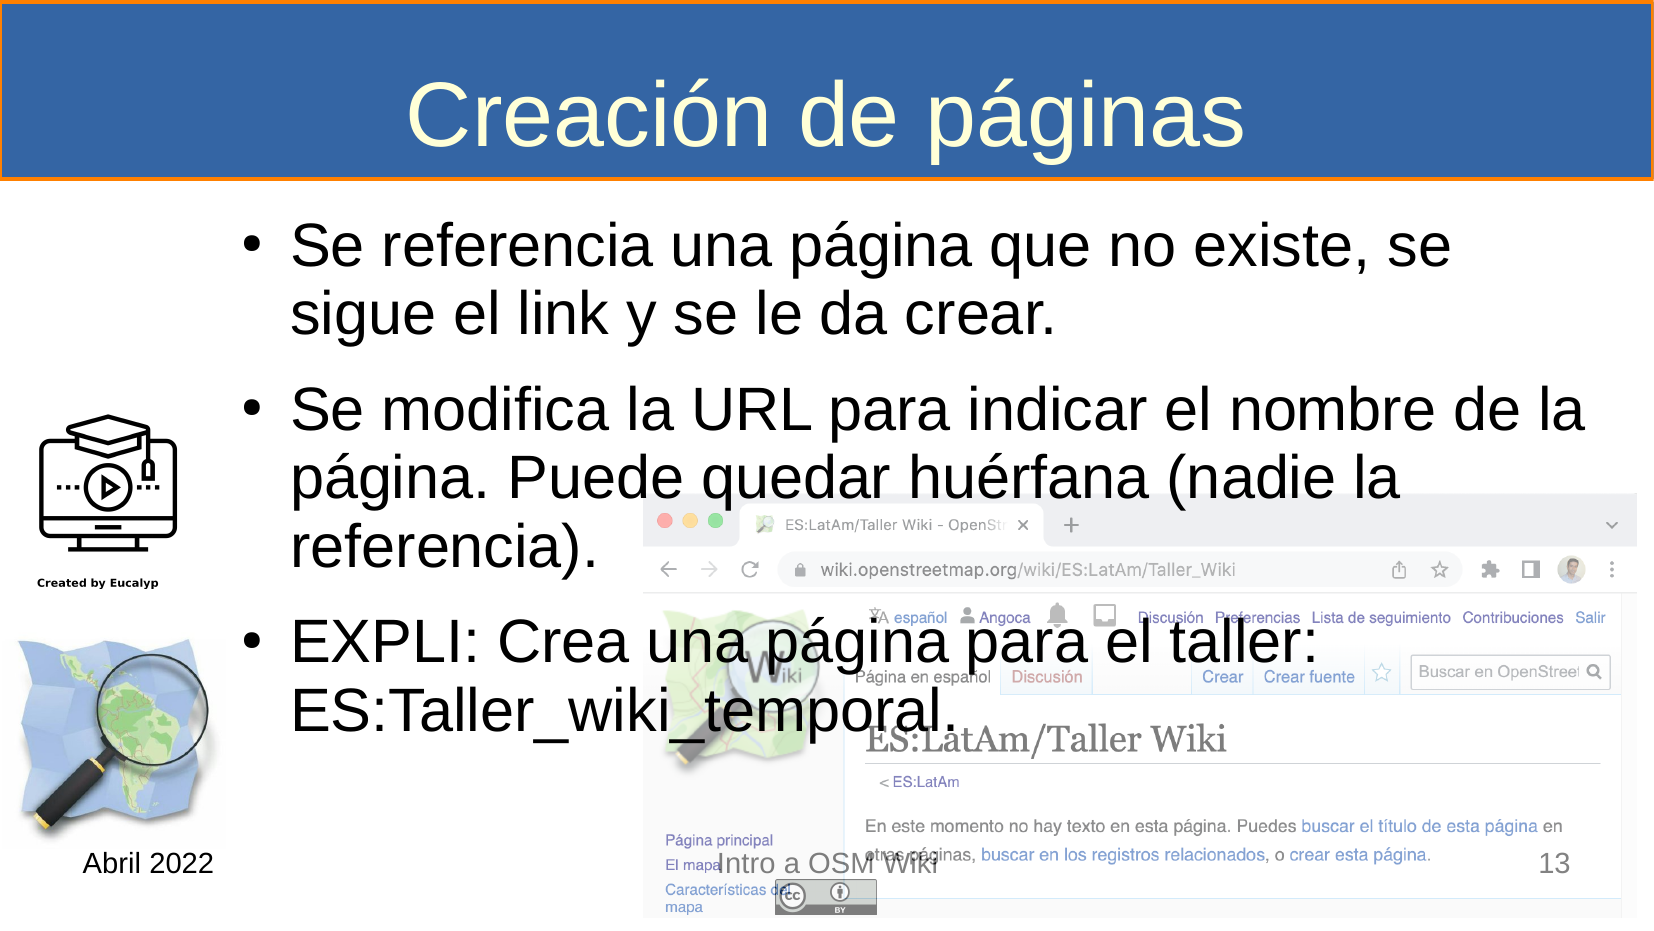

# Creación de páginas
Se referencia una página que no existe, se sigue el link y se le da crear.
Se modifica la URL para indicar el nombre de la página. Puede quedar huérfana (nadie la referencia).
EXPLI: Crea una página para el taller: ES:Taller_wiki_temporal.
Abril 2022
Intro a OSM Wiki
13